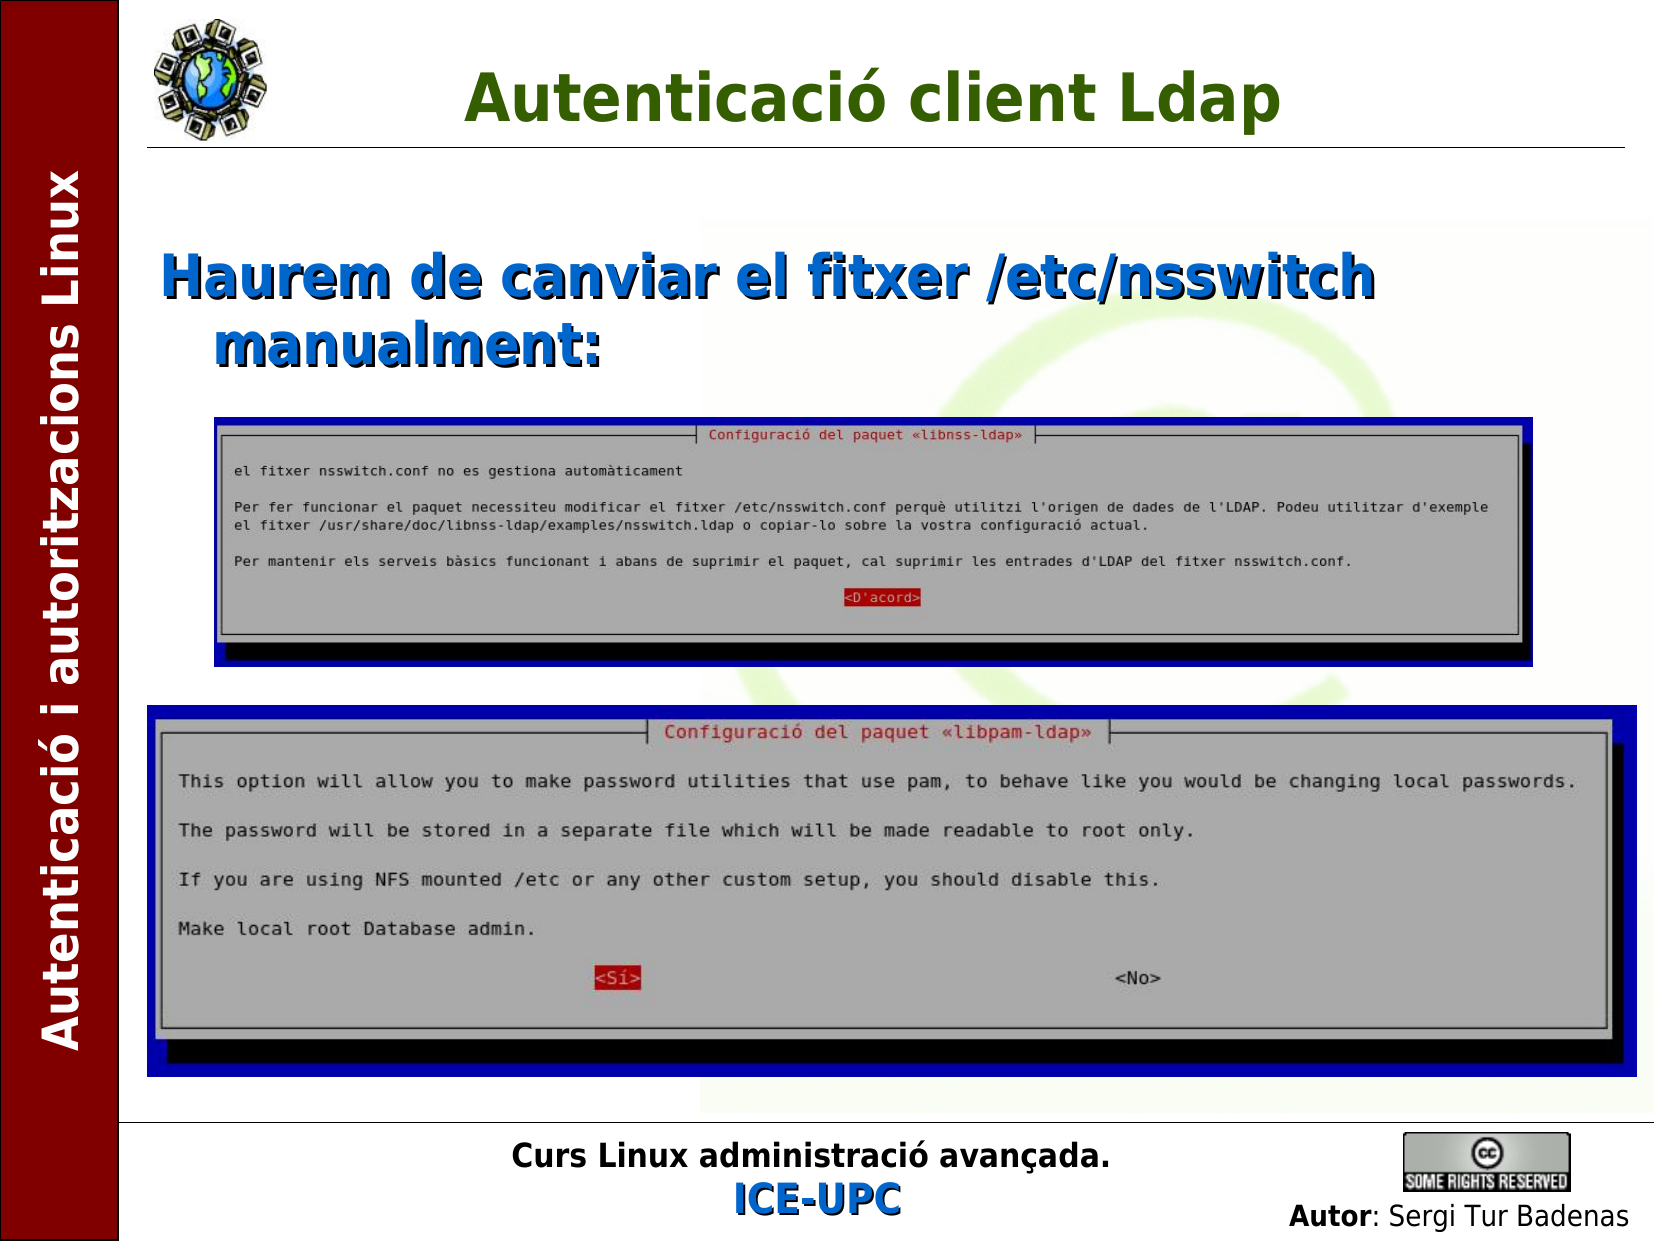

# Autenticació client Ldap
Haurem de canviar el fitxer /etc/nsswitch manualment: